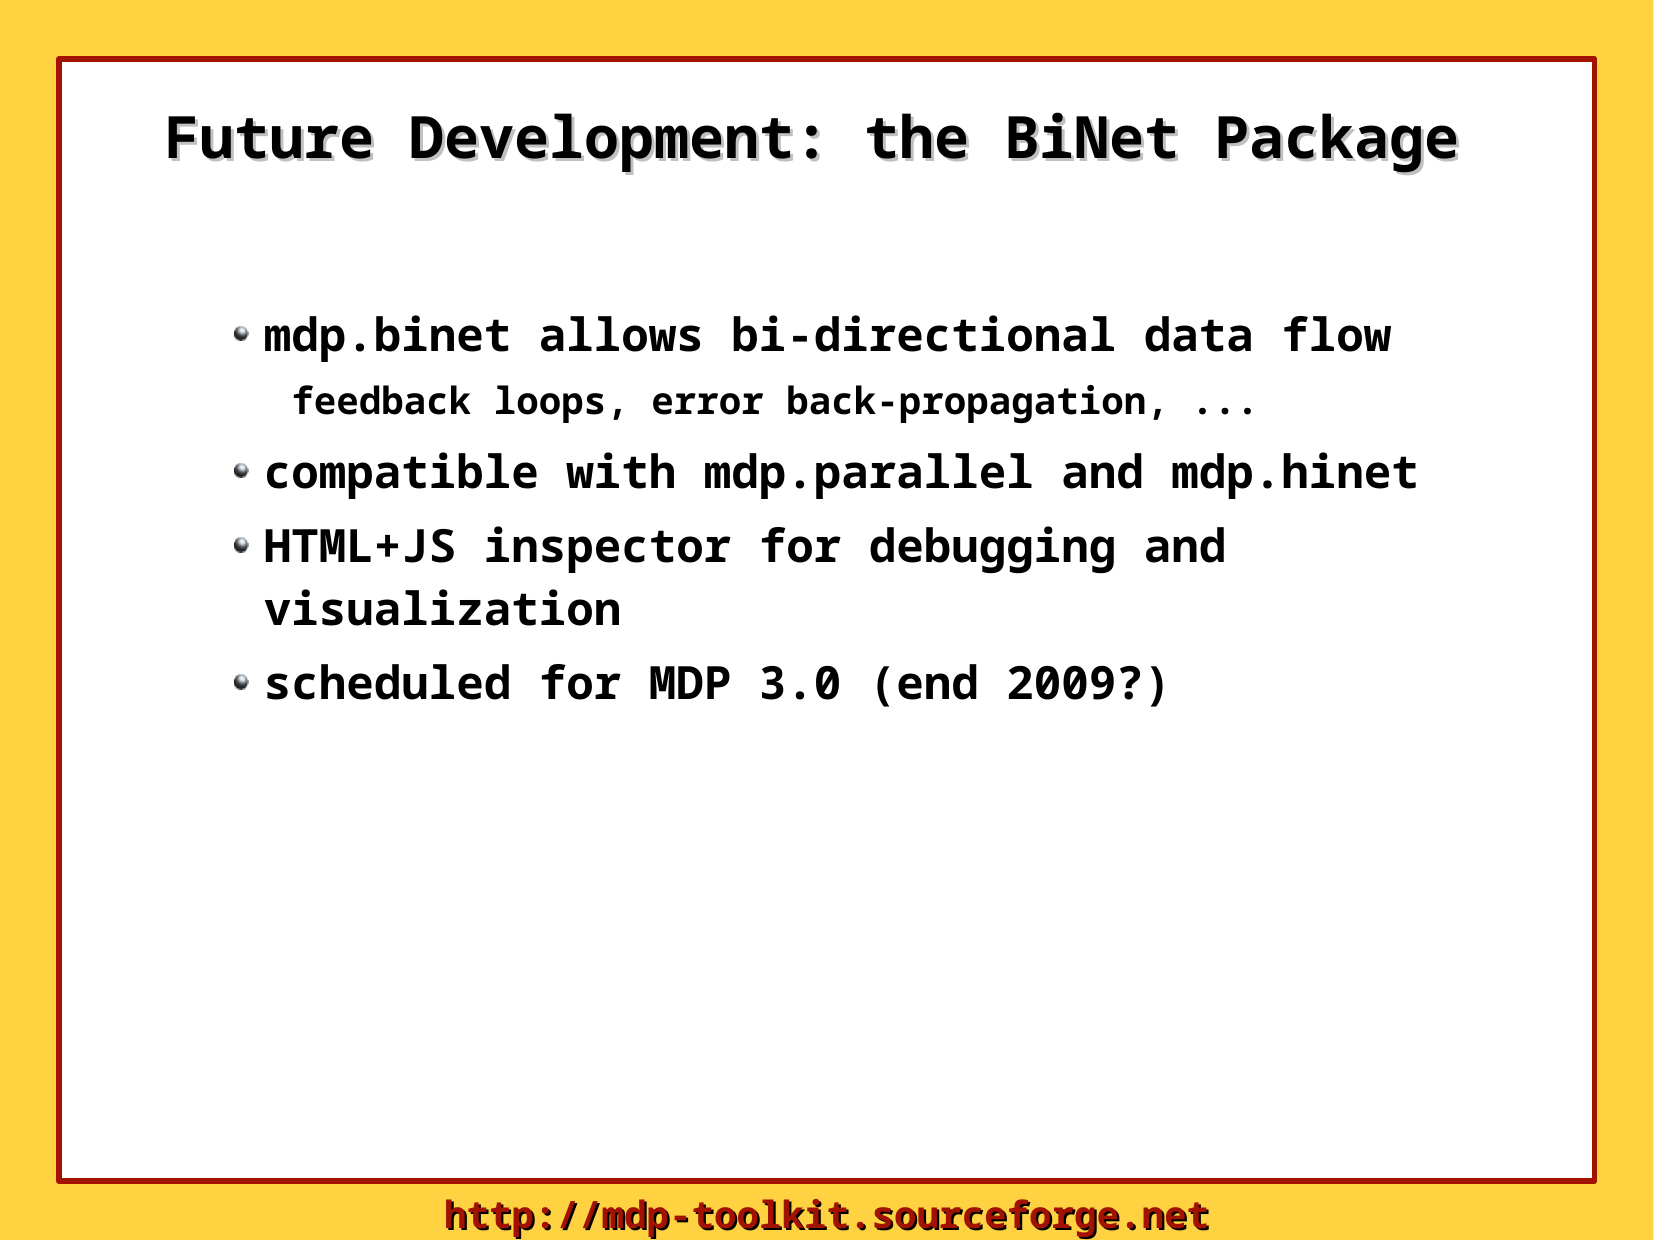

Future Development: the BiNet Package
mdp.binet allows bi-directional data flow
 feedback loops, error back-propagation, ...
compatible with mdp.parallel and mdp.hinet
HTML+JS inspector for debugging and
visualization
scheduled for MDP 3.0 (end 2009?)